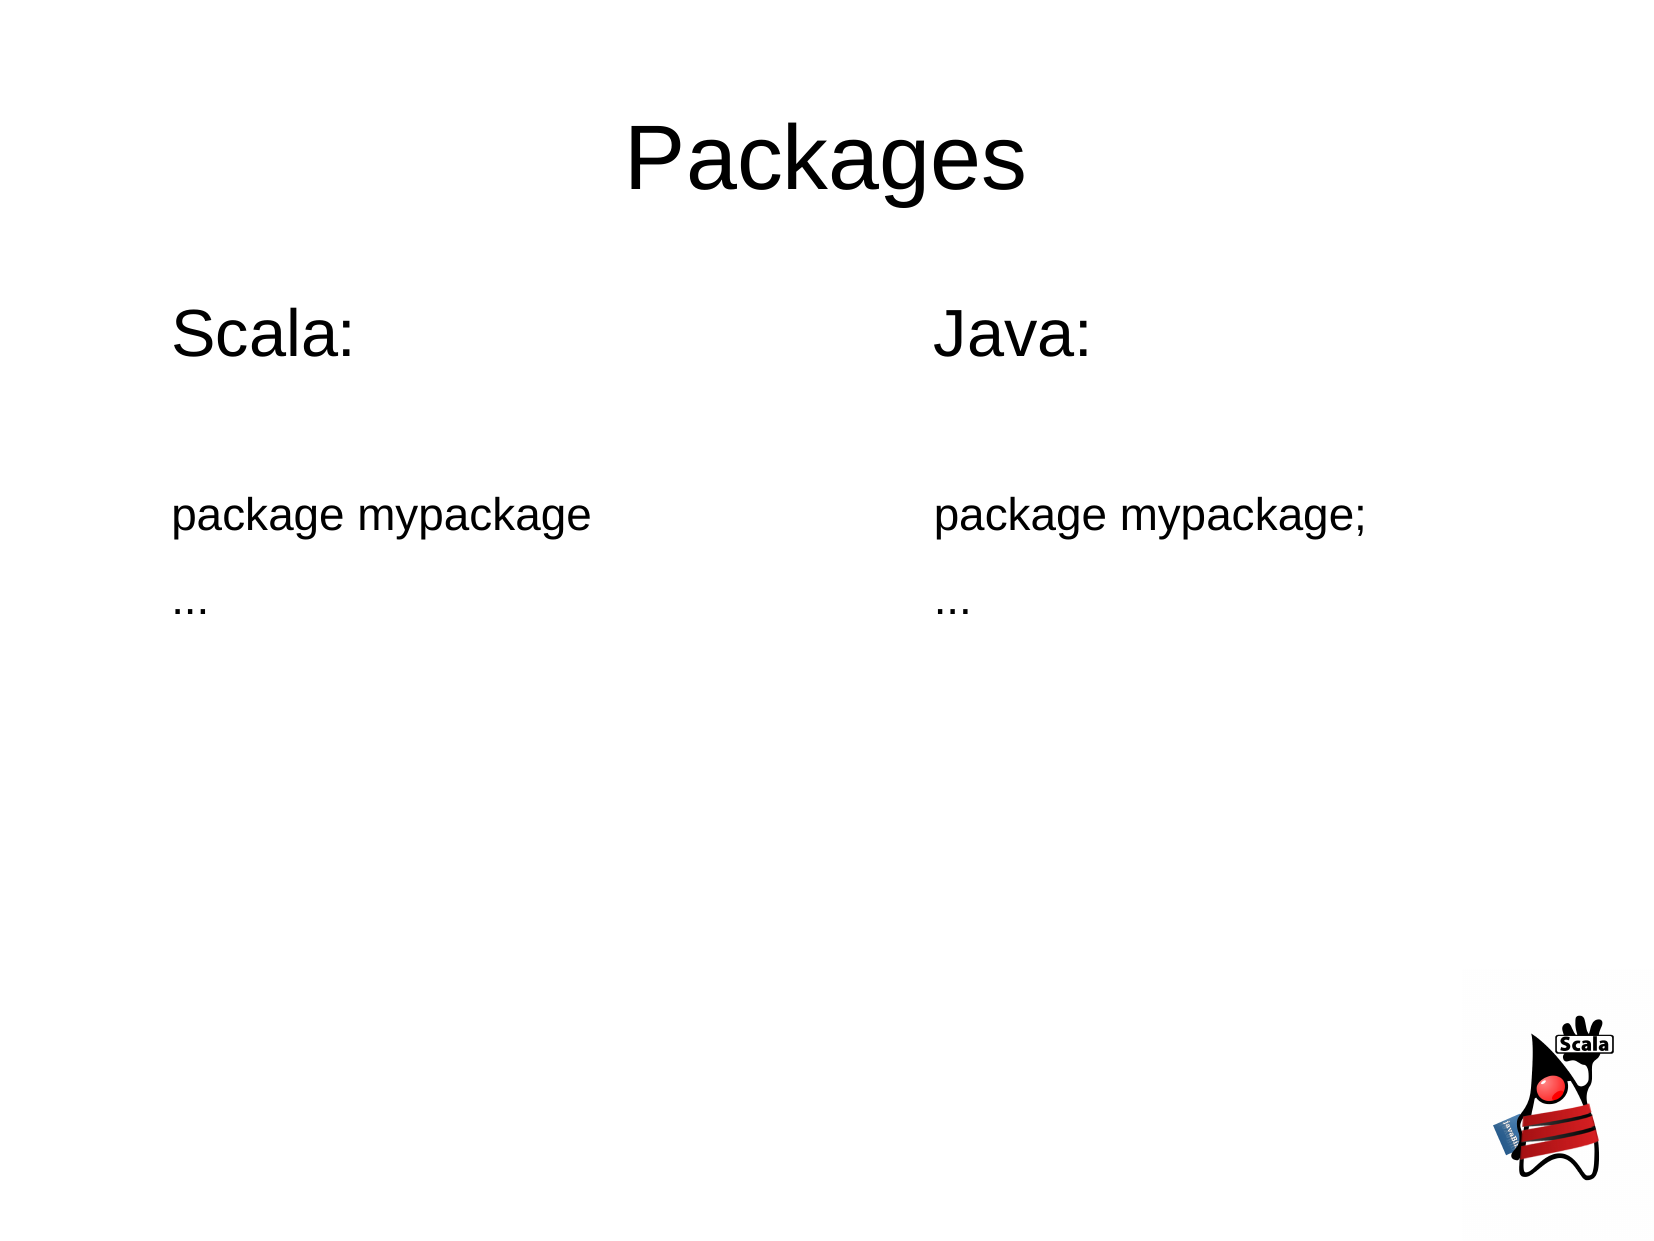

# Packages
Scala:
package mypackage
...
Java:
package mypackage;
...